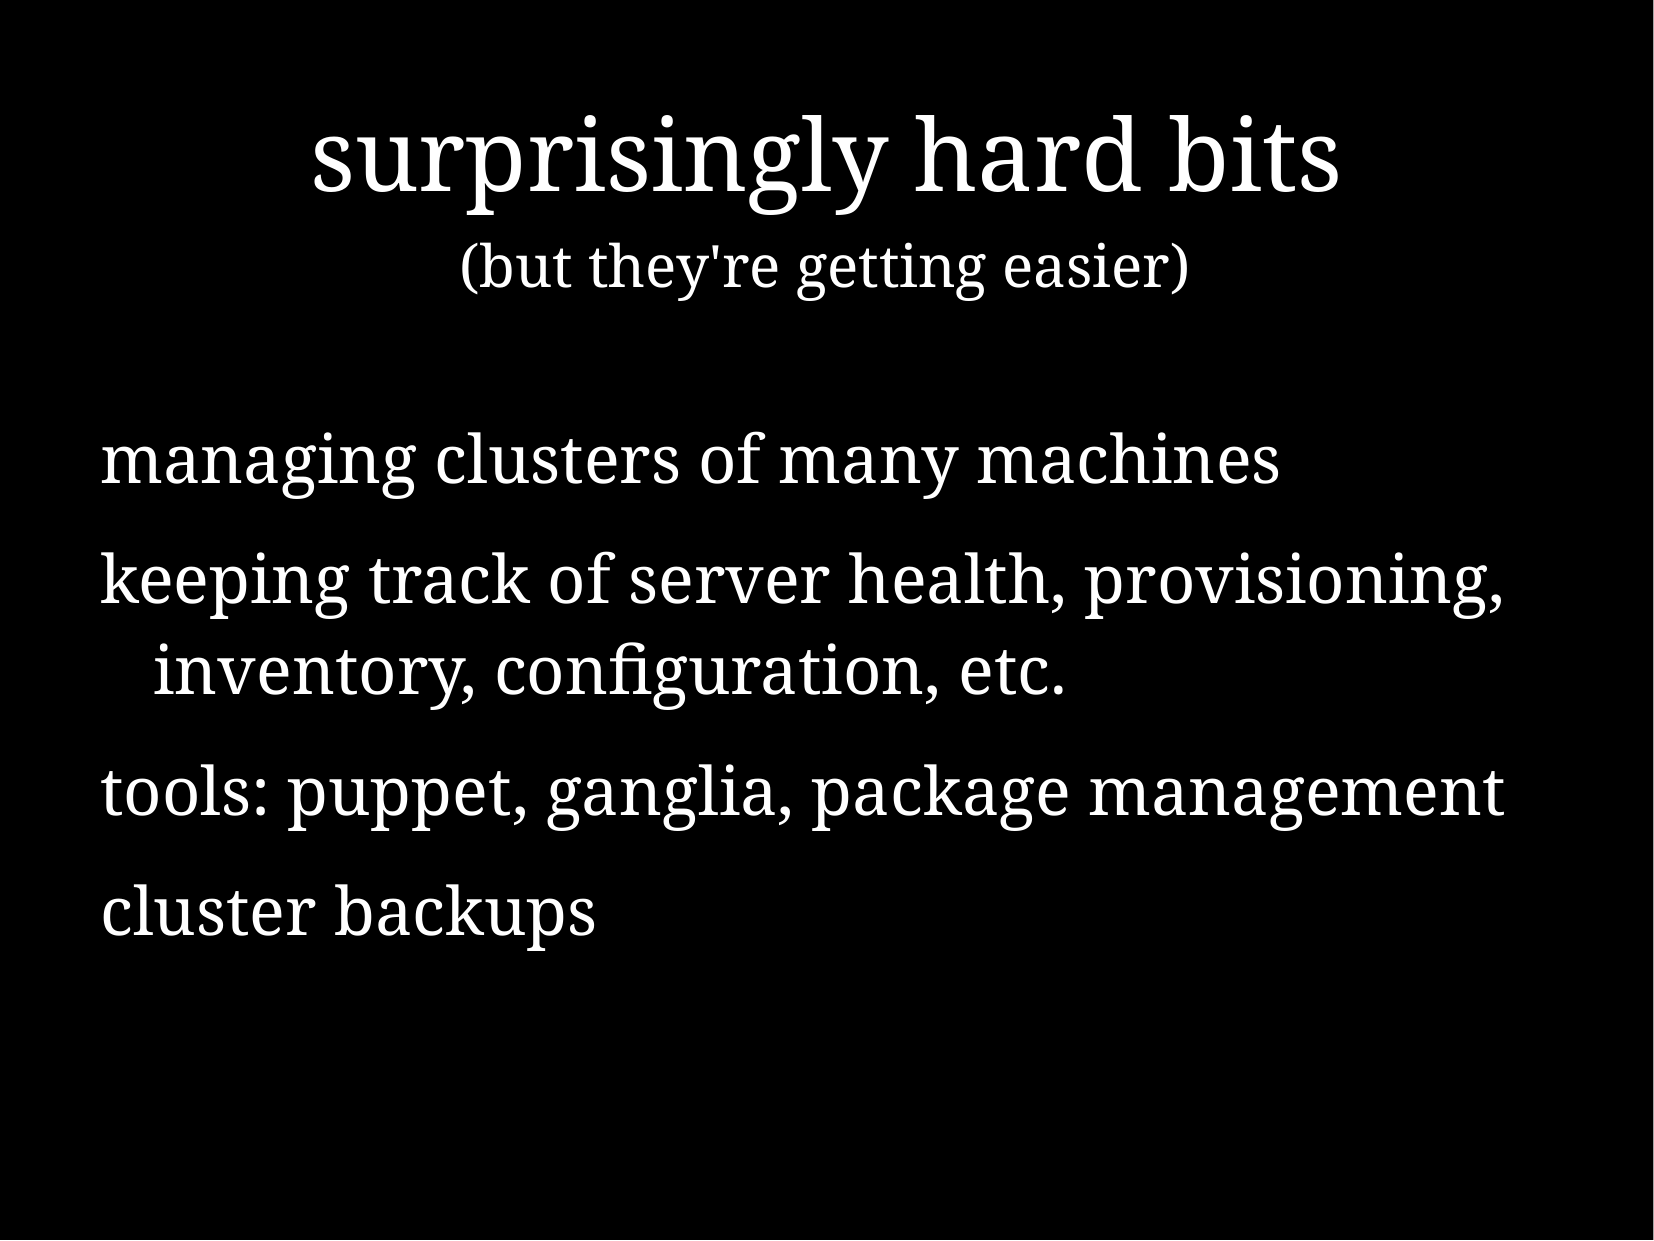

# surprisingly hard bits
(but they're getting easier)
managing clusters of many machines
keeping track of server health, provisioning, inventory, configuration, etc.
tools: puppet, ganglia, package management
cluster backups